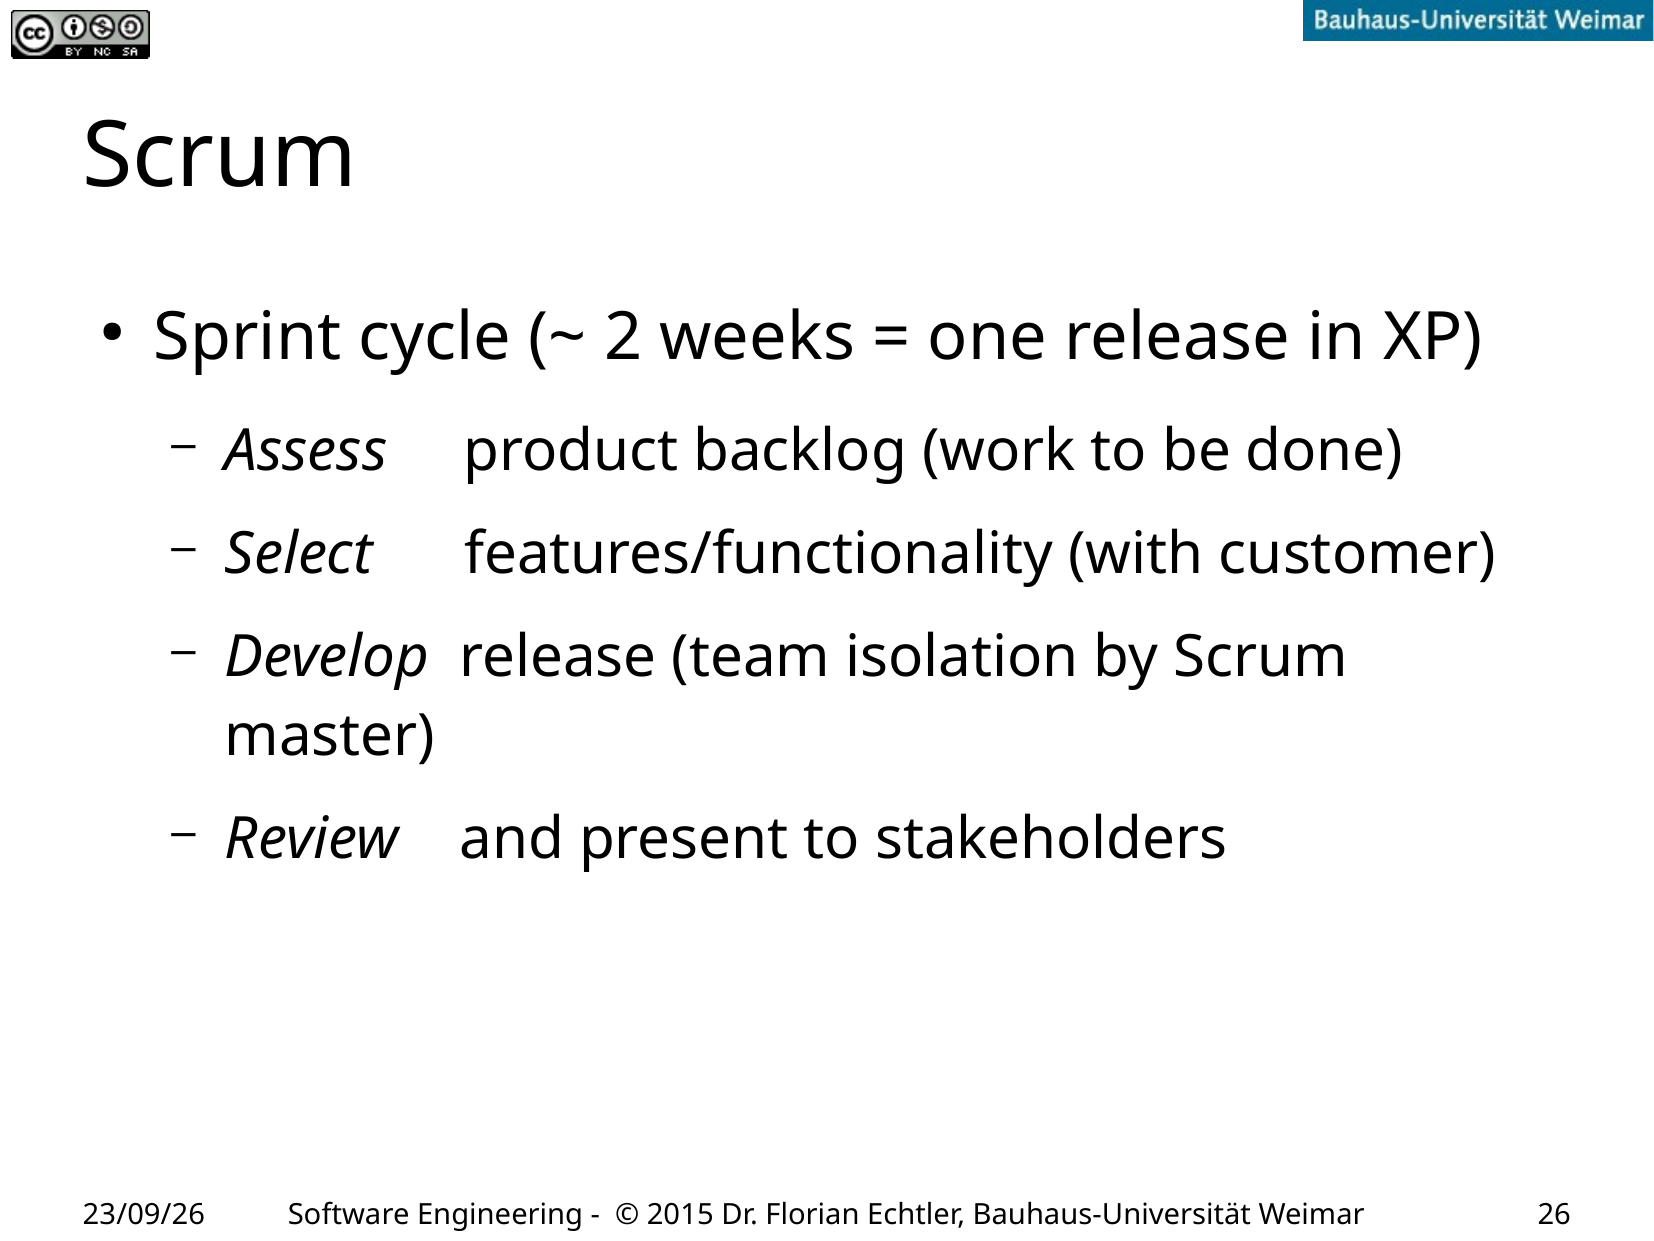

# Scrum
Sprint cycle (~ 2 weeks = one release in XP)
Assess product backlog (work to be done)
Select features/functionality (with customer)
Develop release (team isolation by Scrum master)
Review and present to stakeholders
Software Engineering - © 2015 Dr. Florian Echtler, Bauhaus-Universität Weimar
26